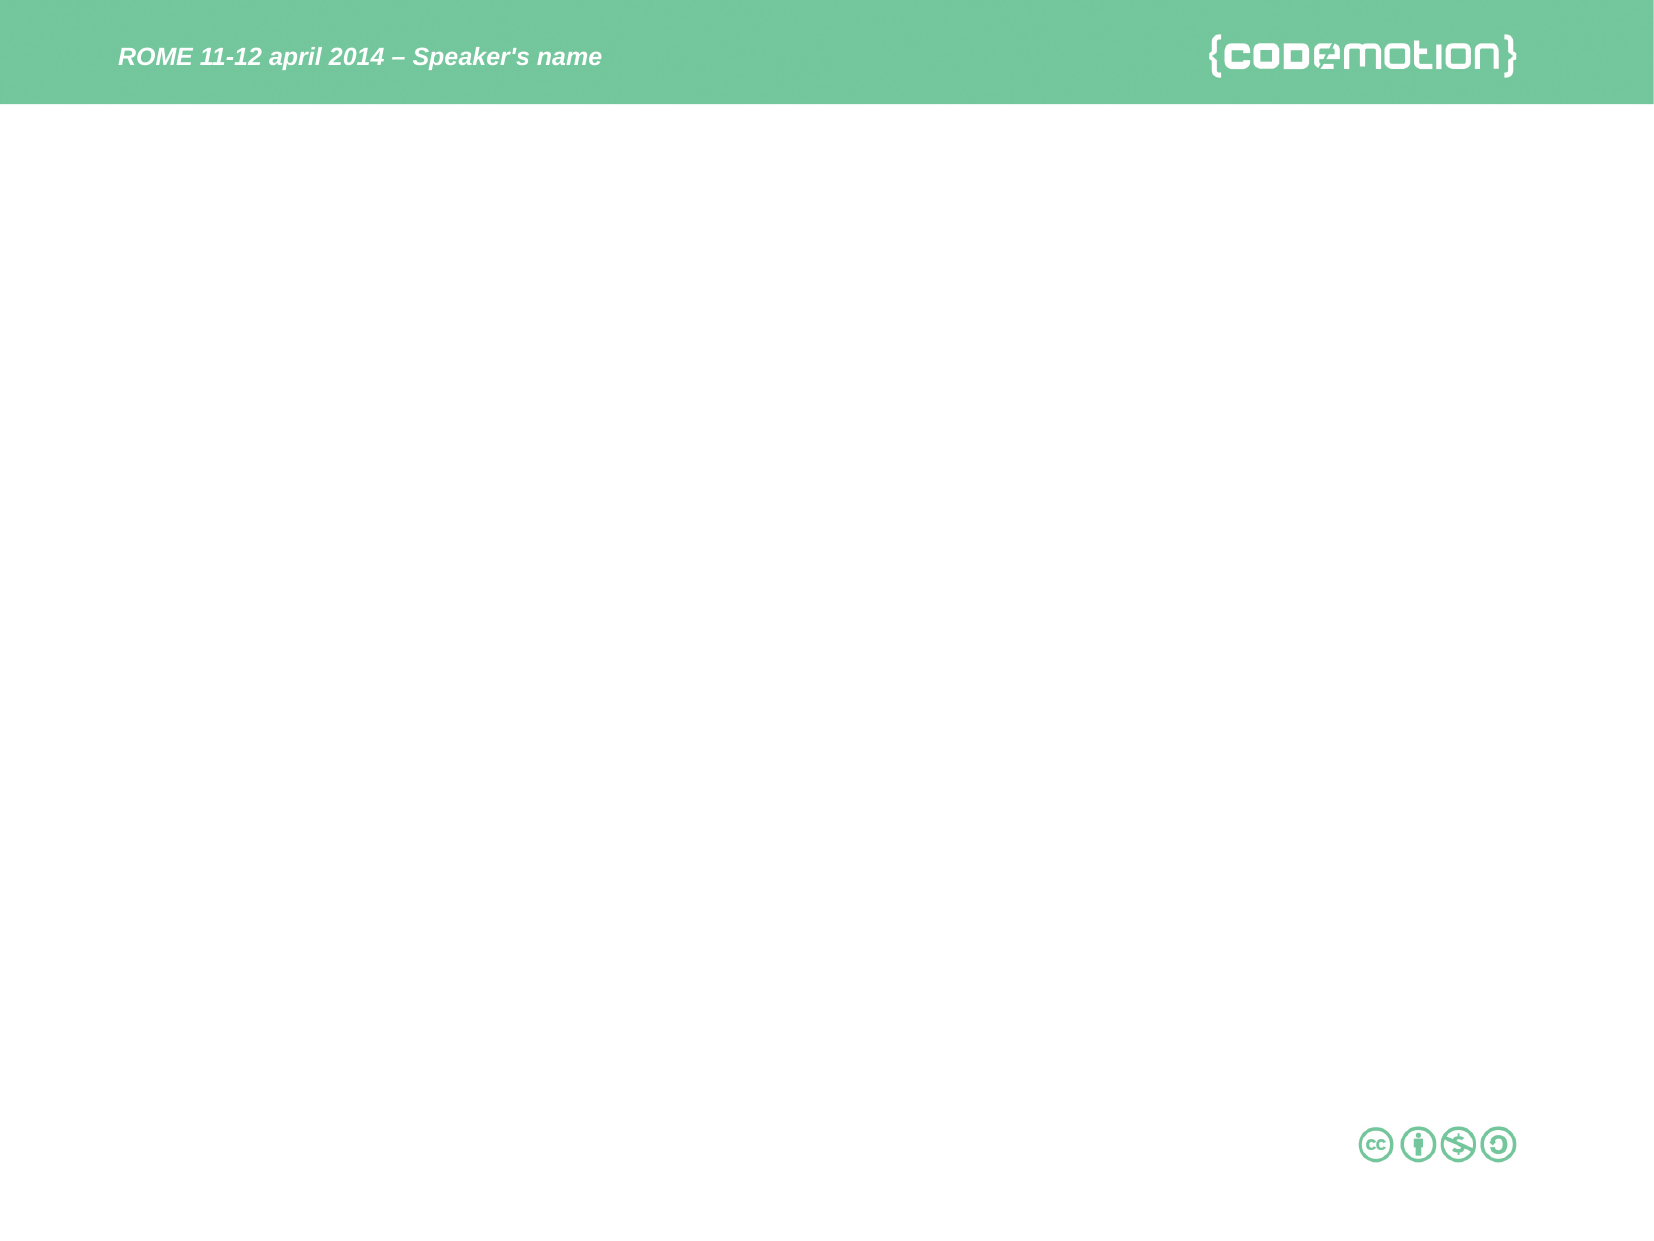

ROME 11-12 april 2014 – Speaker's name
#